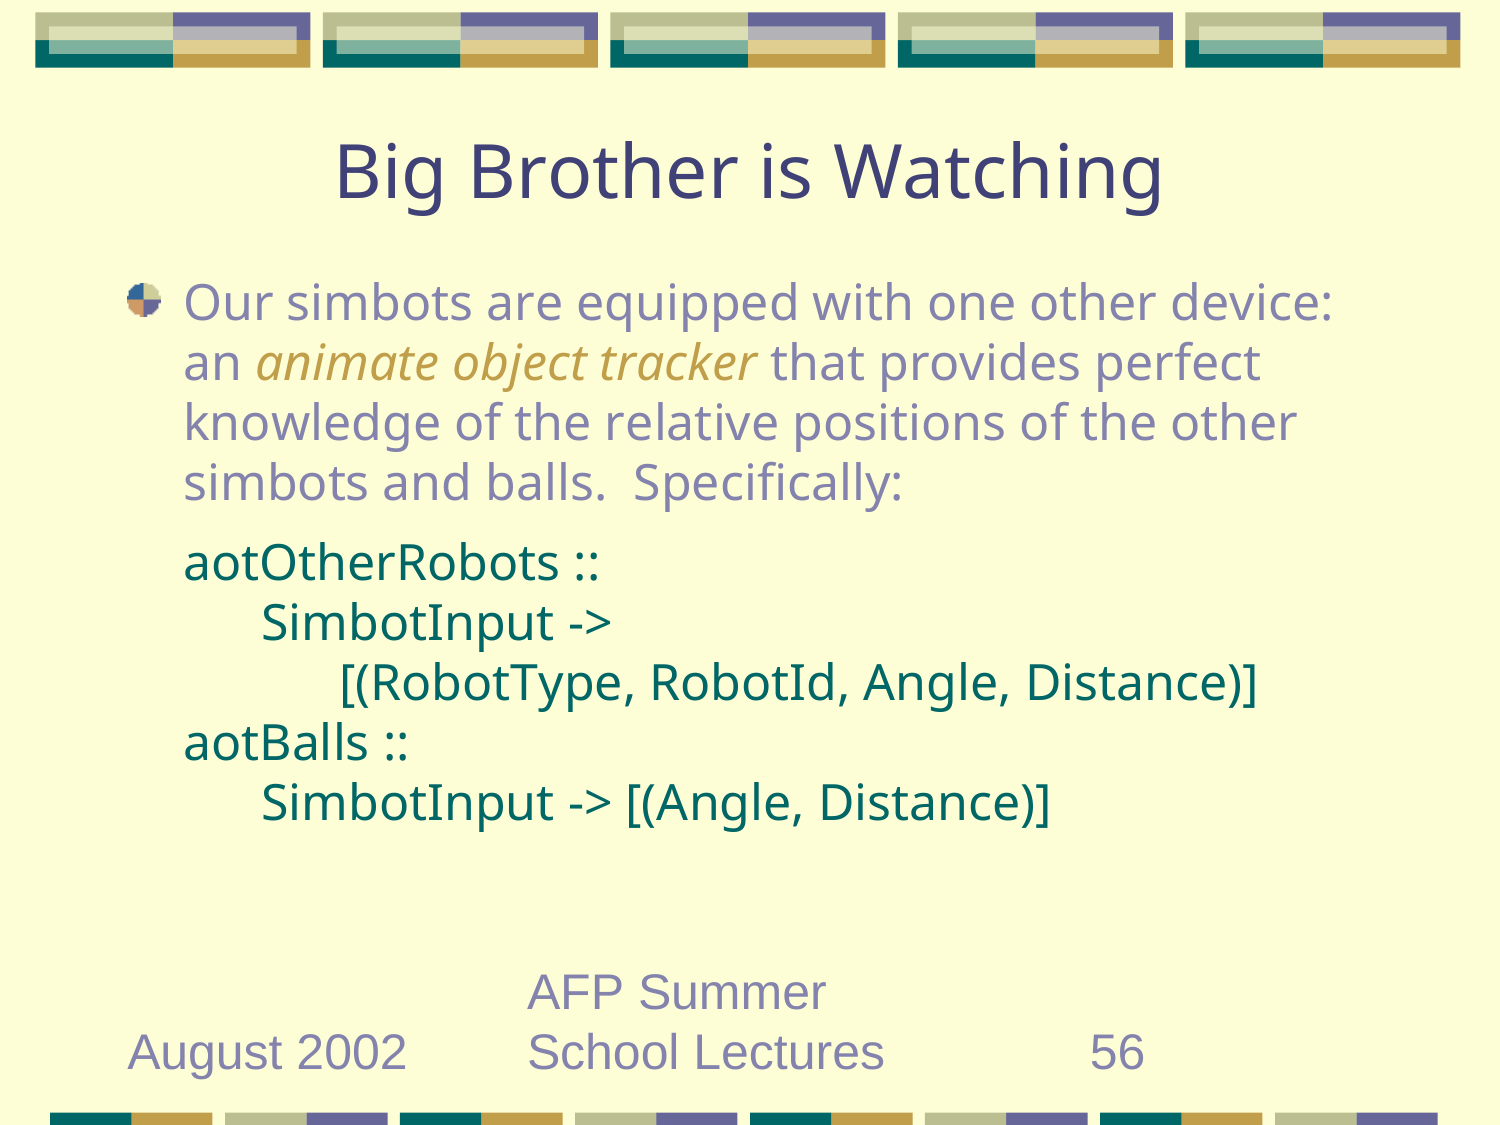

# Big Brother is Watching
Our simbots are equipped with one other device: an animate object tracker that provides perfect knowledge of the relative positions of the other simbots and balls. Specifically:
aotOtherRobots ::
 SimbotInput ->
 [(RobotType, RobotId, Angle, Distance)]
aotBalls ::
 SimbotInput -> [(Angle, Distance)]
August 2002
56